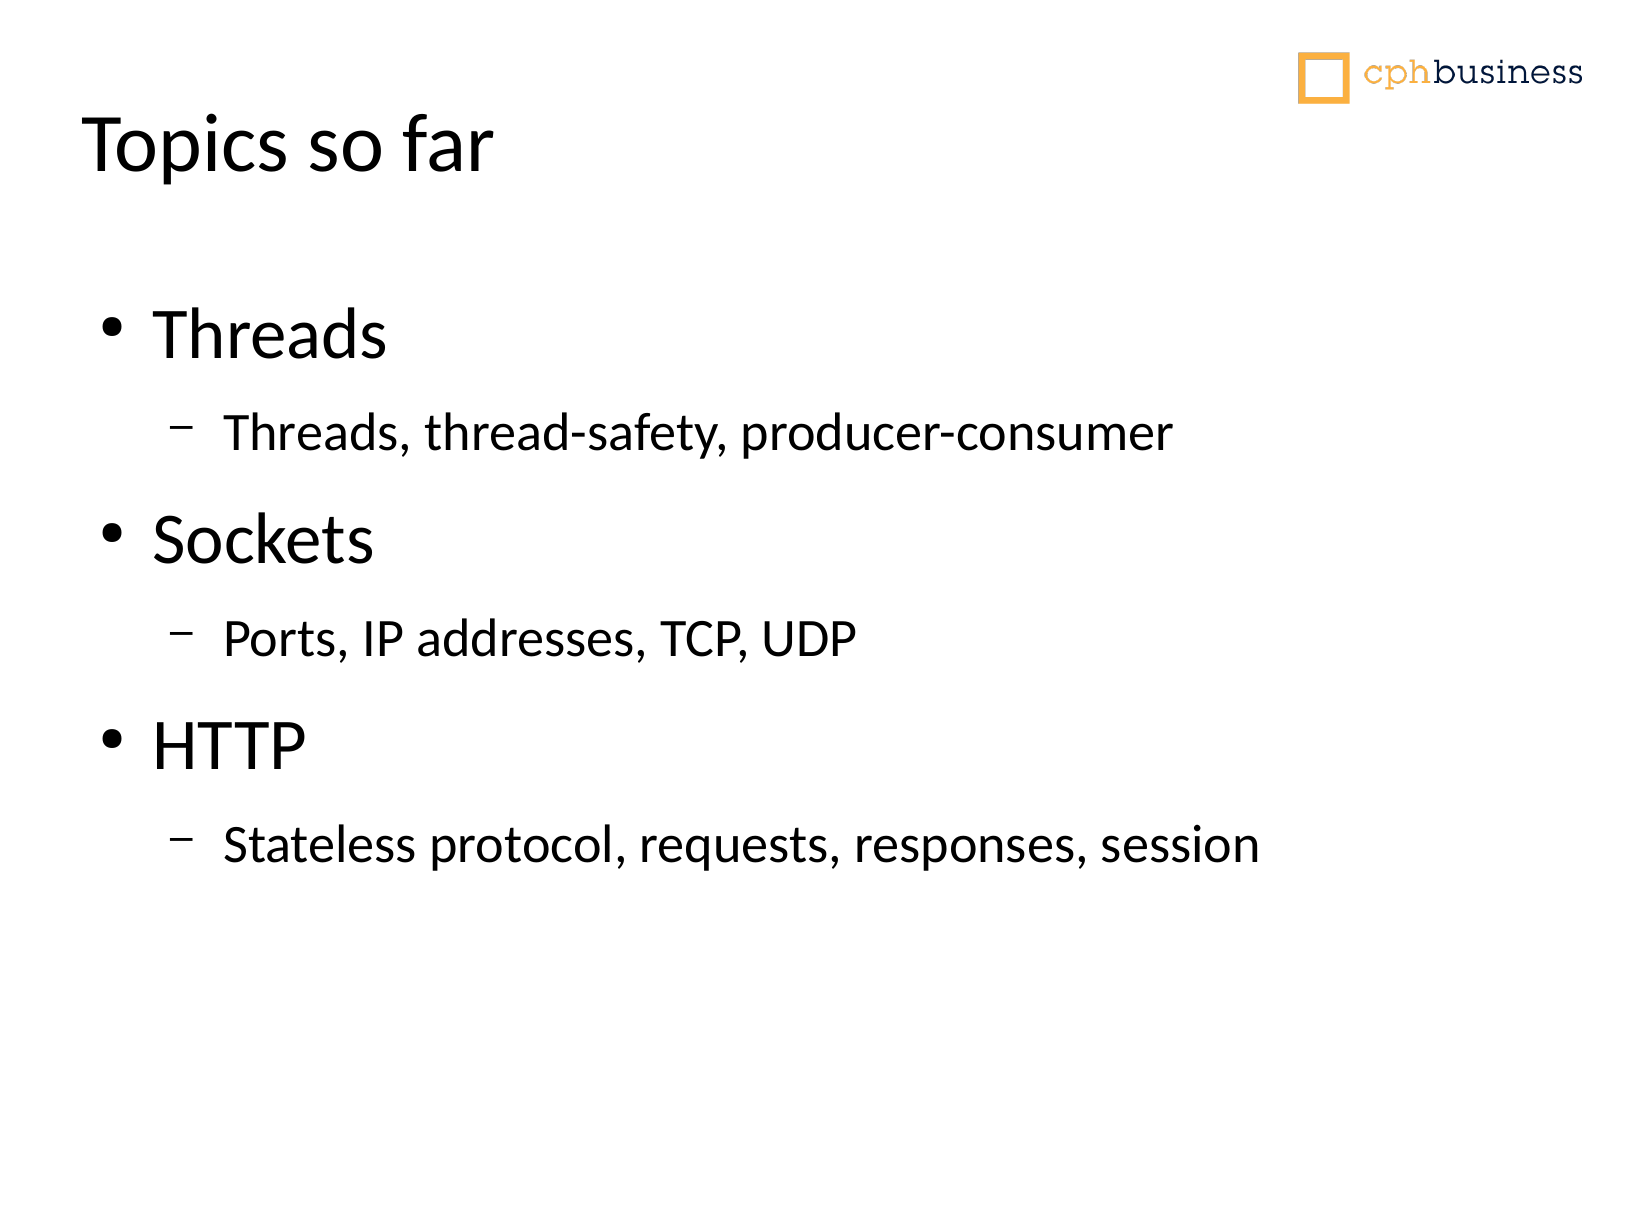

Topics so far
# Threads
Threads, thread-safety, producer-consumer
Sockets
Ports, IP addresses, TCP, UDP
HTTP
Stateless protocol, requests, responses, session